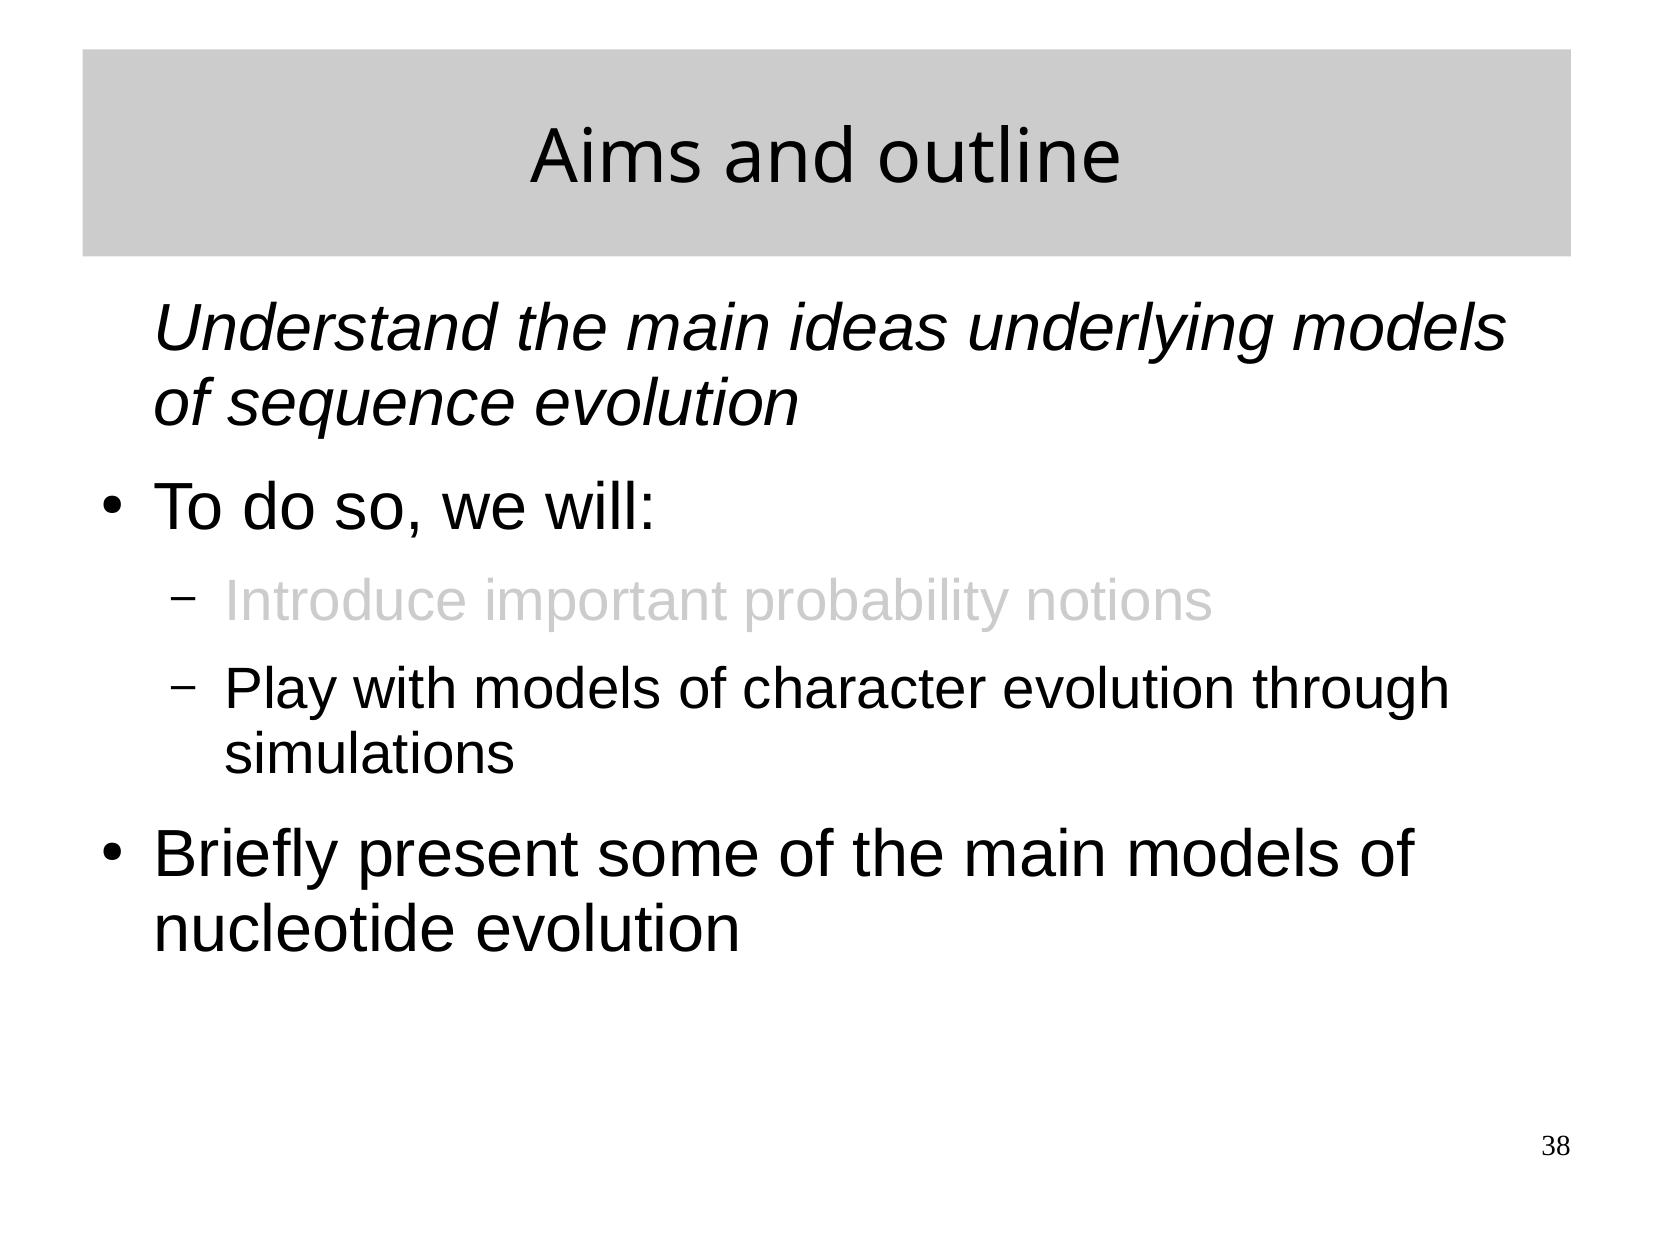

# Aims and outline
Understand the main ideas underlying models of sequence evolution
To do so, we will:
Introduce important probability notions
Play with models of character evolution through simulations
Briefly present some of the main models of nucleotide evolution
38